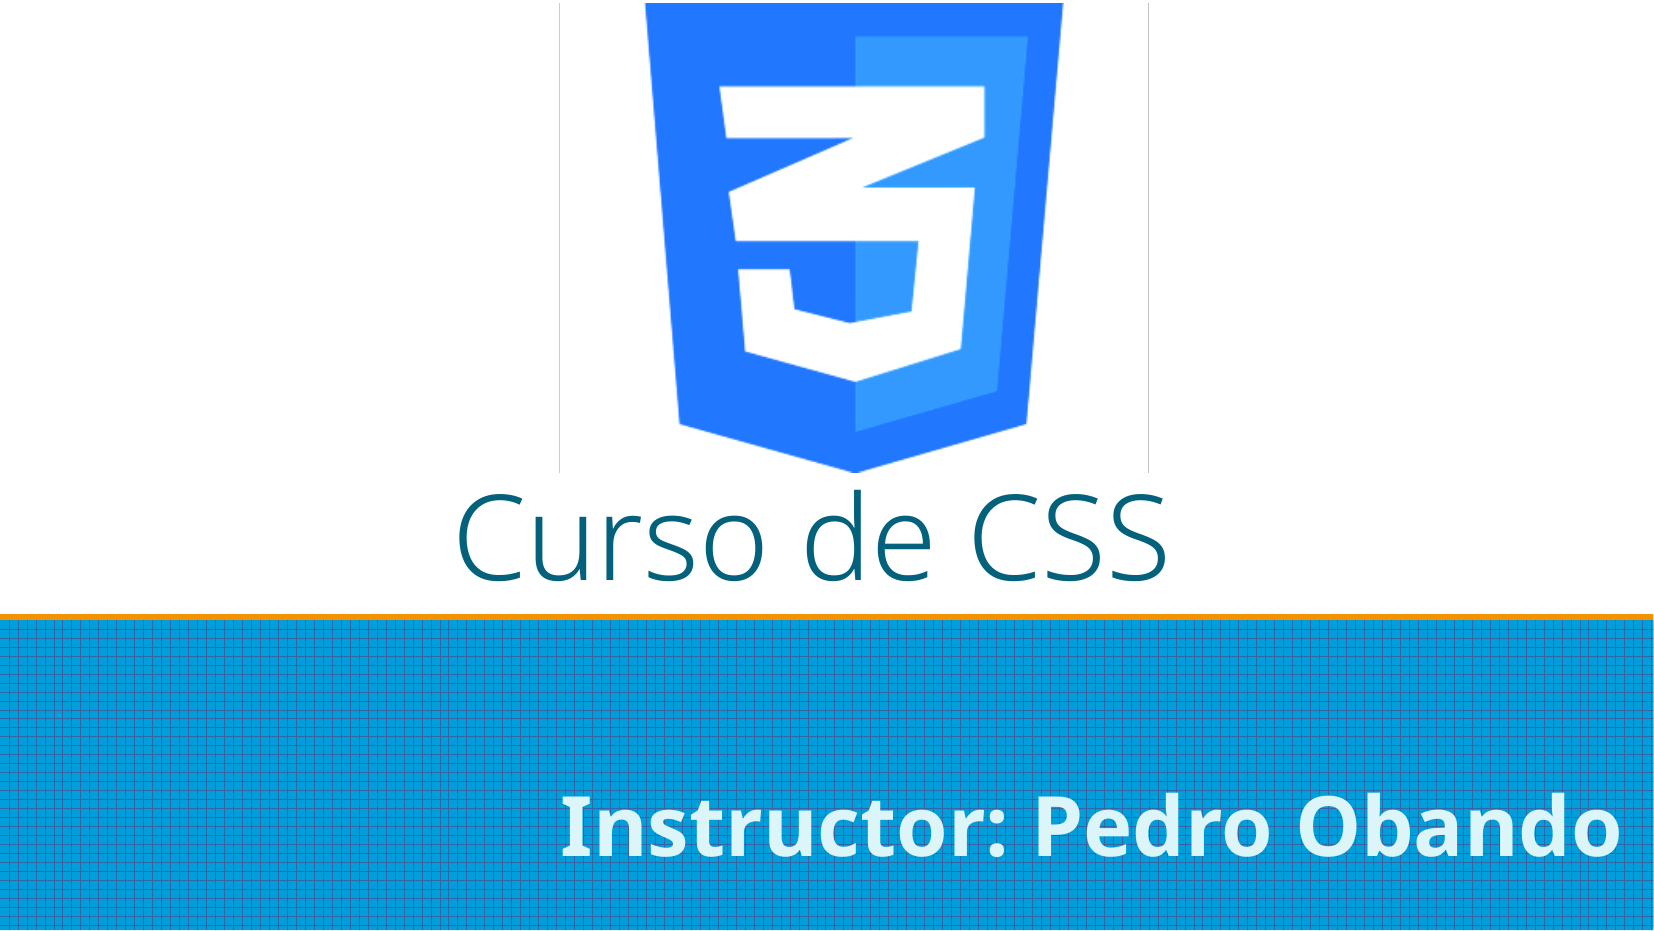

# Curso de CSS
Instructor: Pedro Obando